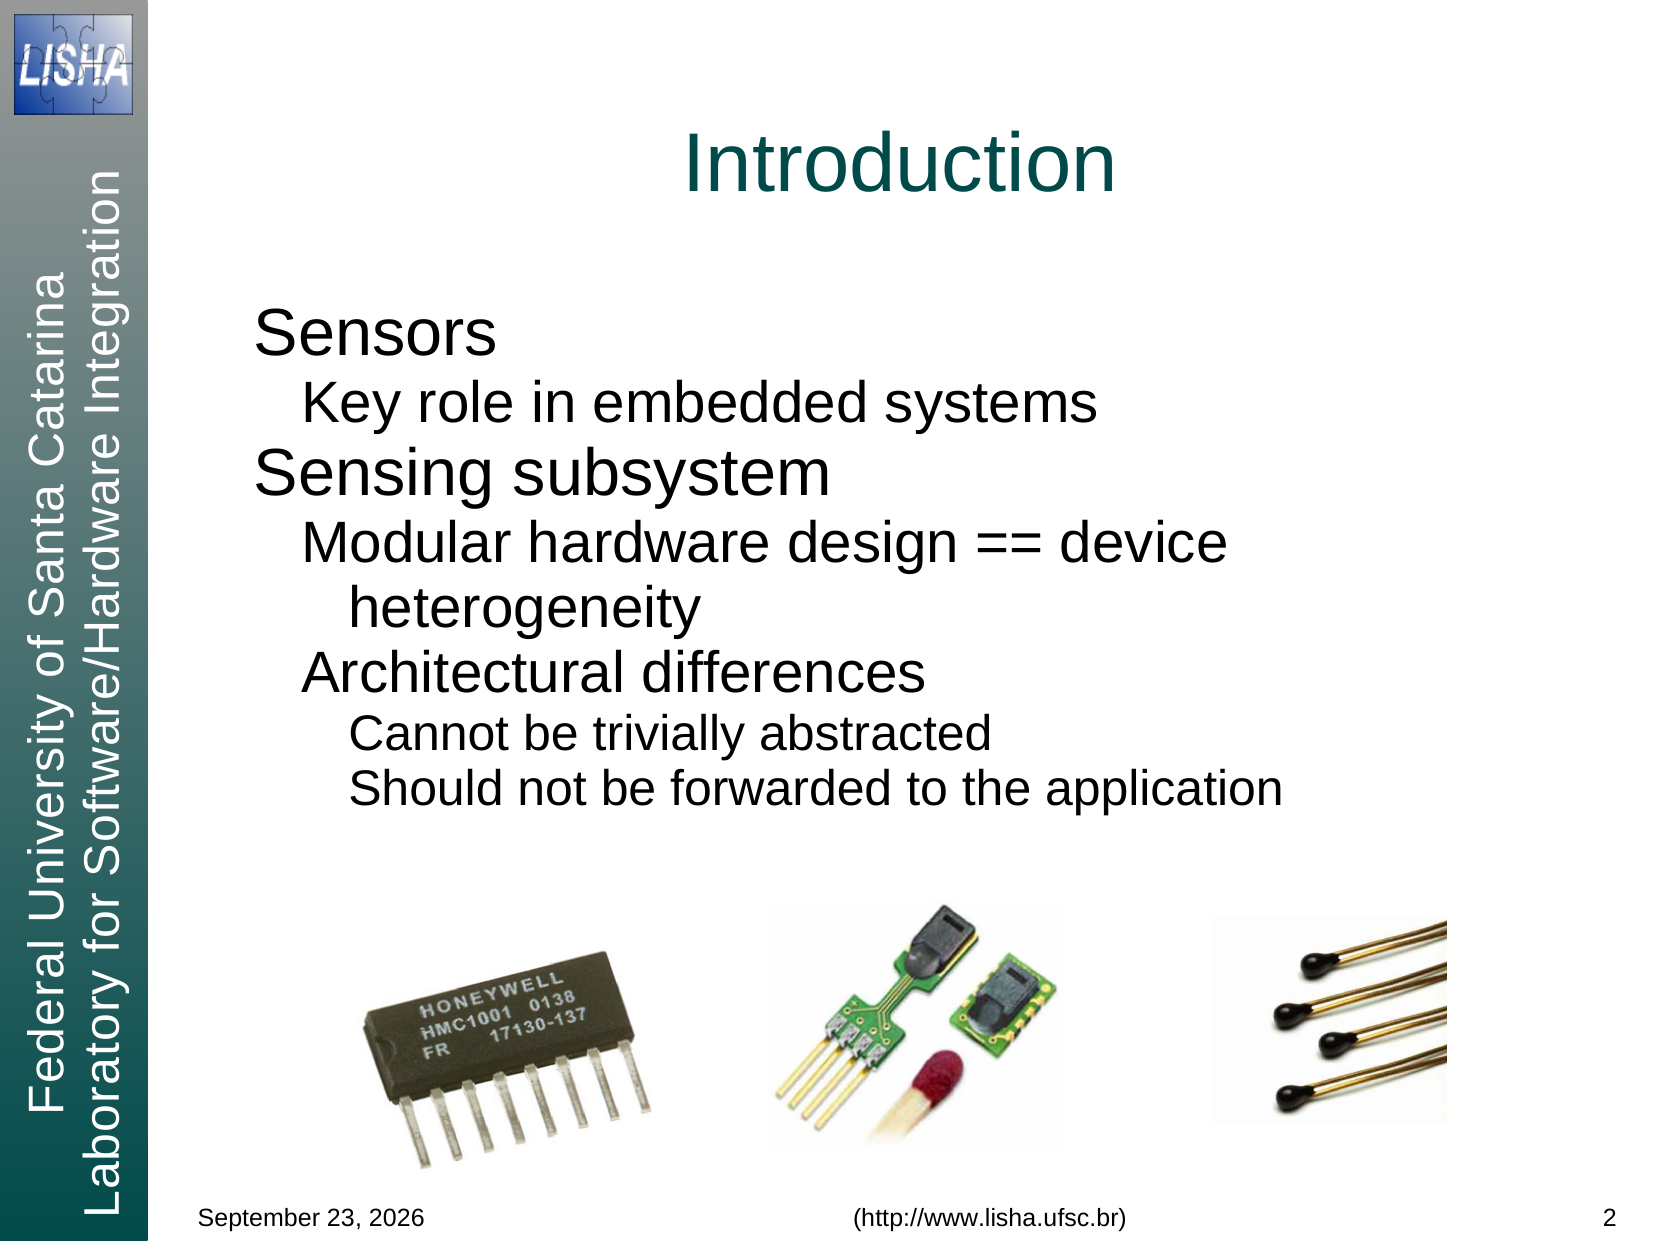

# Introduction
Sensors
Key role in embedded systems
Sensing subsystem
Modular hardware design == device heterogeneity
Architectural differences
Cannot be trivially abstracted
Should not be forwarded to the application